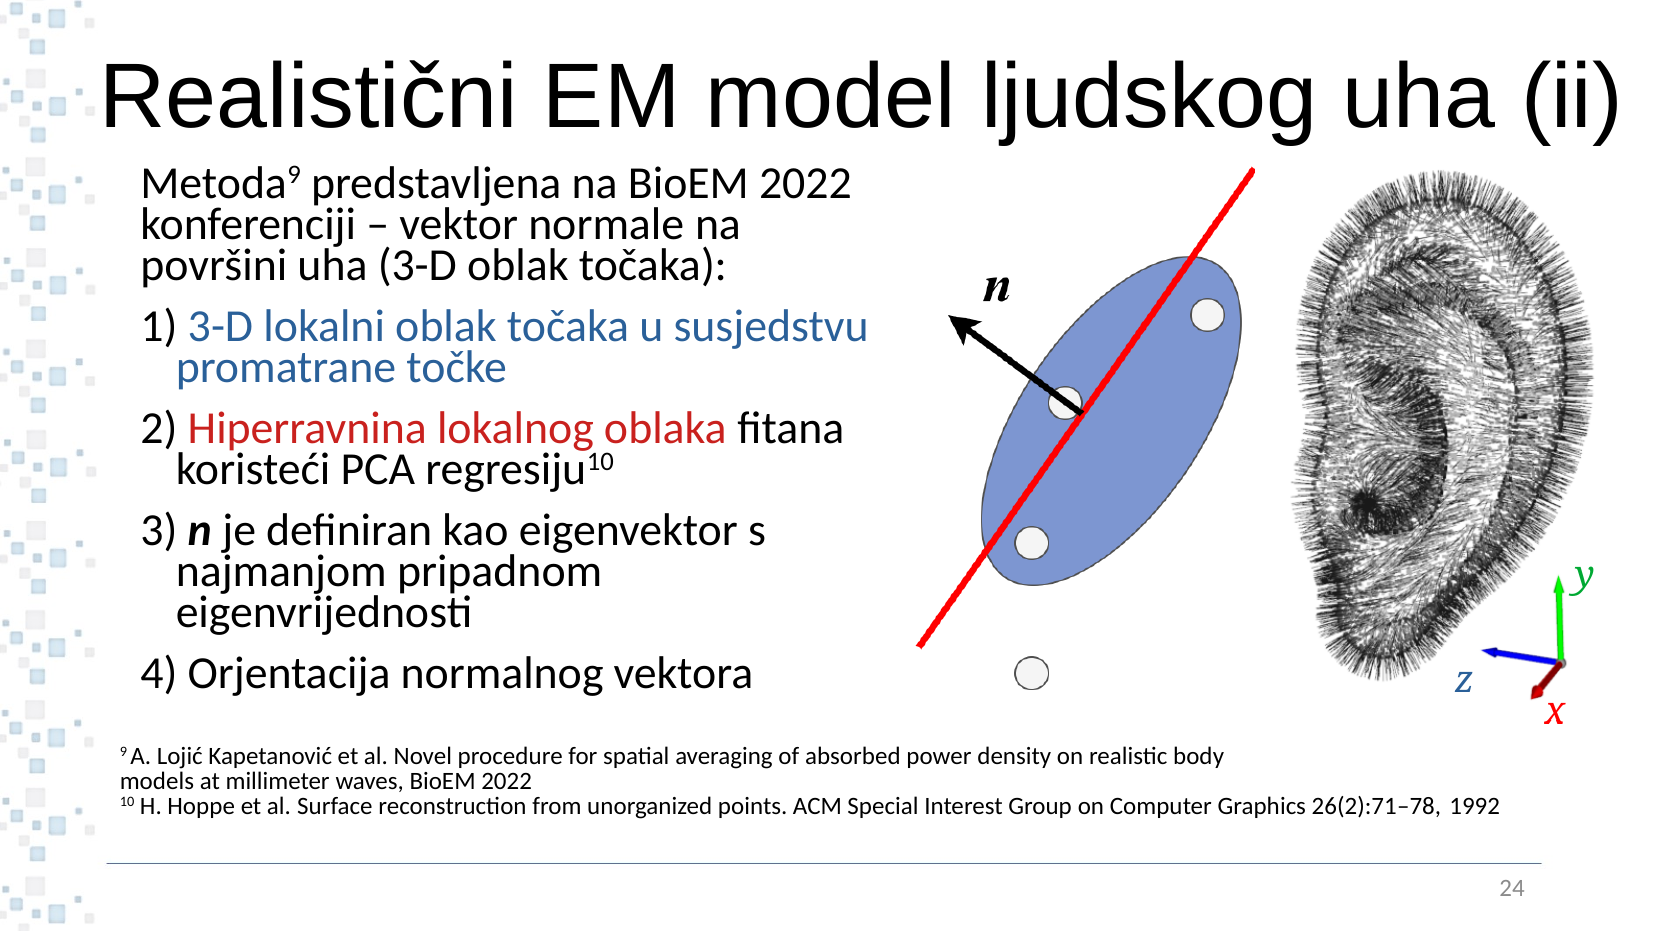

# Realistični EM model ljudskog uha (ii)
Metoda9 predstavljena na BioEM 2022 konferenciji – vektor normale na površini uha (3-D oblak točaka):
 3-D lokalni oblak točaka u susjedstvu promatrane točke
 Hiperravnina lokalnog oblaka fitana koristeći PCA regresiju10
 n je definiran kao eigenvektor s najmanjom pripadnom eigenvrijednosti
 Orjentacija normalnog vektora
y
y
z
z
x
x
9 A. Lojić Kapetanović et al. Novel procedure for spatial averaging of absorbed power density on realistic body
models at millimeter waves, BioEM 2022
10 H. Hoppe et al. Surface reconstruction from unorganized points. ACM Special Interest Group on Computer Graphics 26(2):71–78, 1992
24